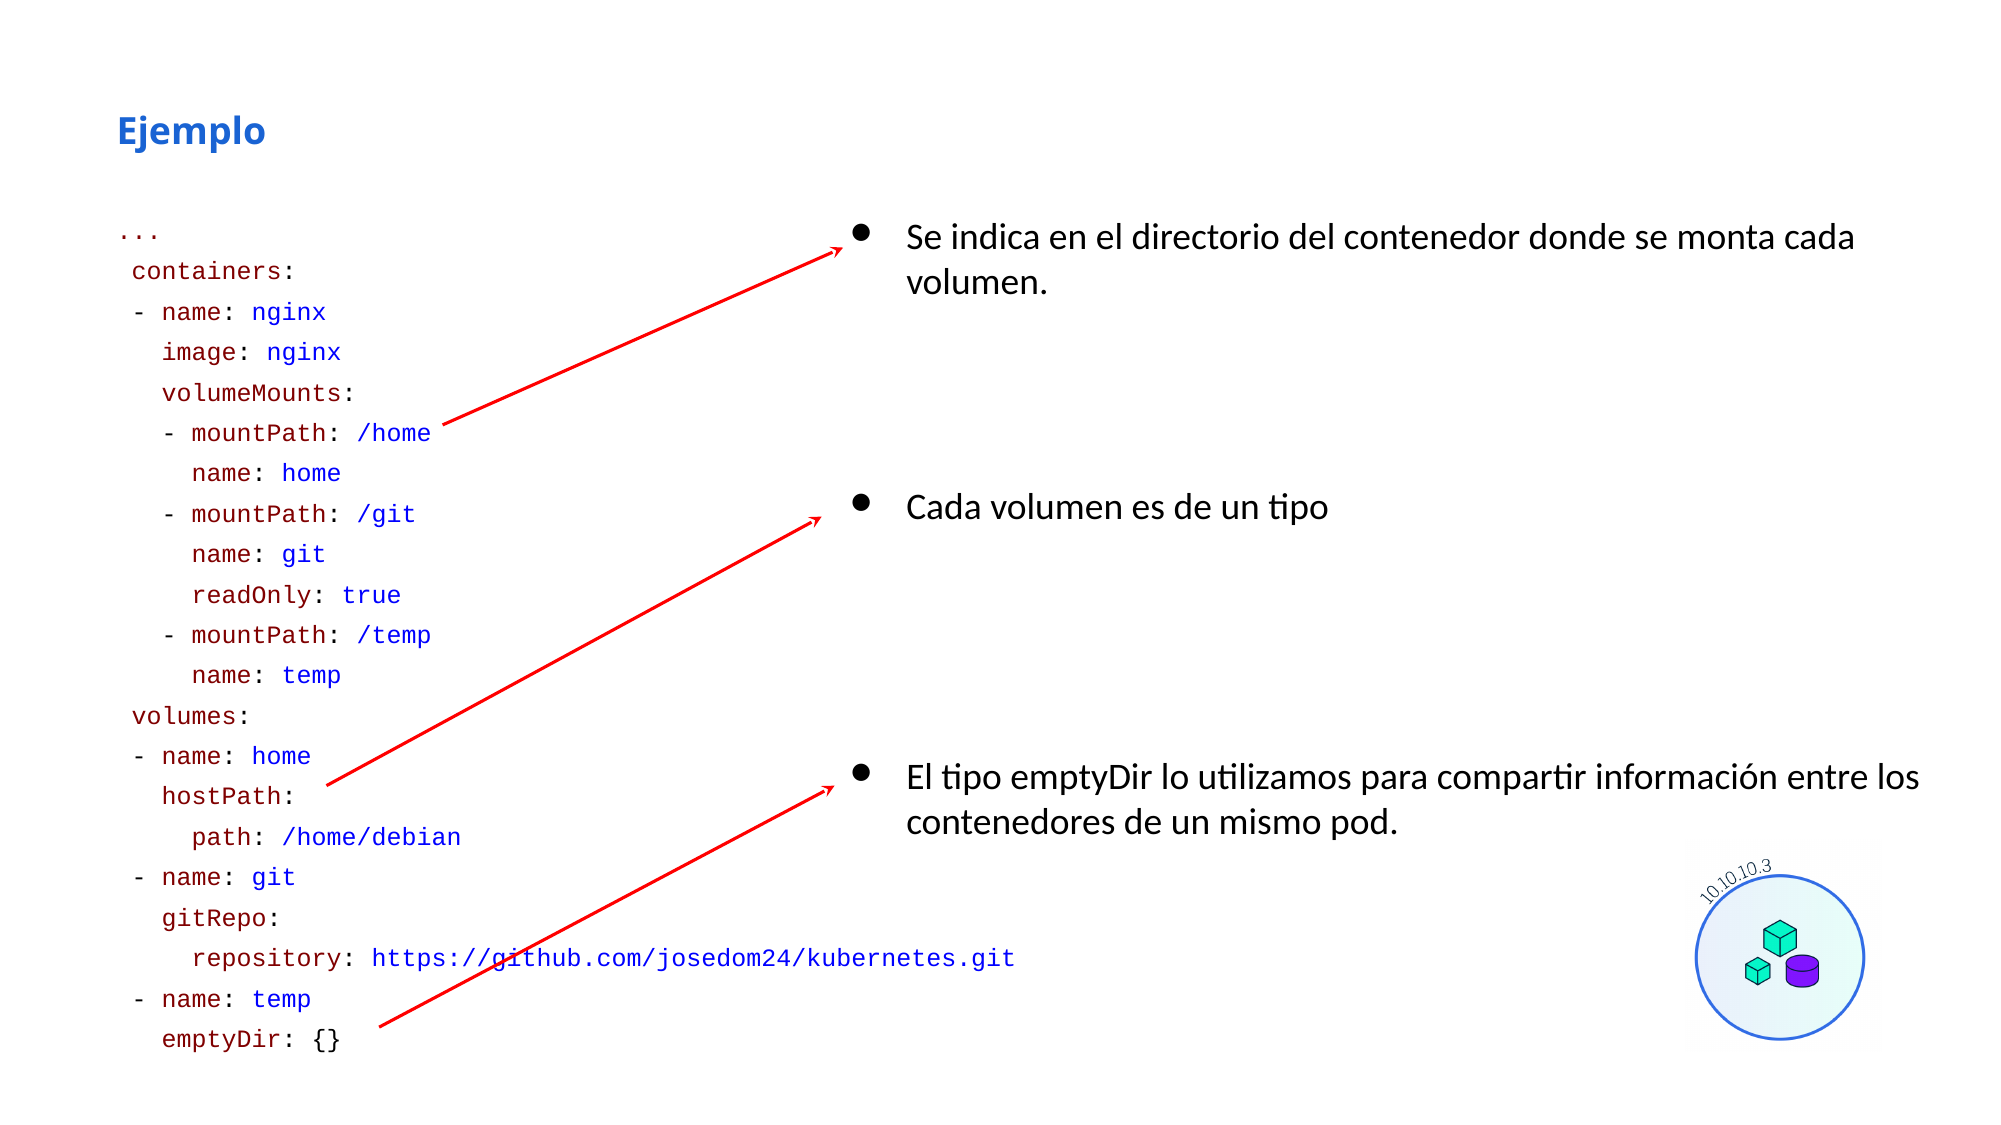

Ejemplo
...
 containers:
 - name: nginx
 image: nginx
 volumeMounts:
 - mountPath: /home
 name: home
 - mountPath: /git
 name: git
 readOnly: true
 - mountPath: /temp
 name: temp
 volumes:
 - name: home
 hostPath:
 path: /home/debian
 - name: git
 gitRepo:
 repository: https://github.com/josedom24/kubernetes.git
 - name: temp
 emptyDir: {}
Se indica en el directorio del contenedor donde se monta cada volumen.
Cada volumen es de un tipo
El tipo emptyDir lo utilizamos para compartir información entre los contenedores de un mismo pod.